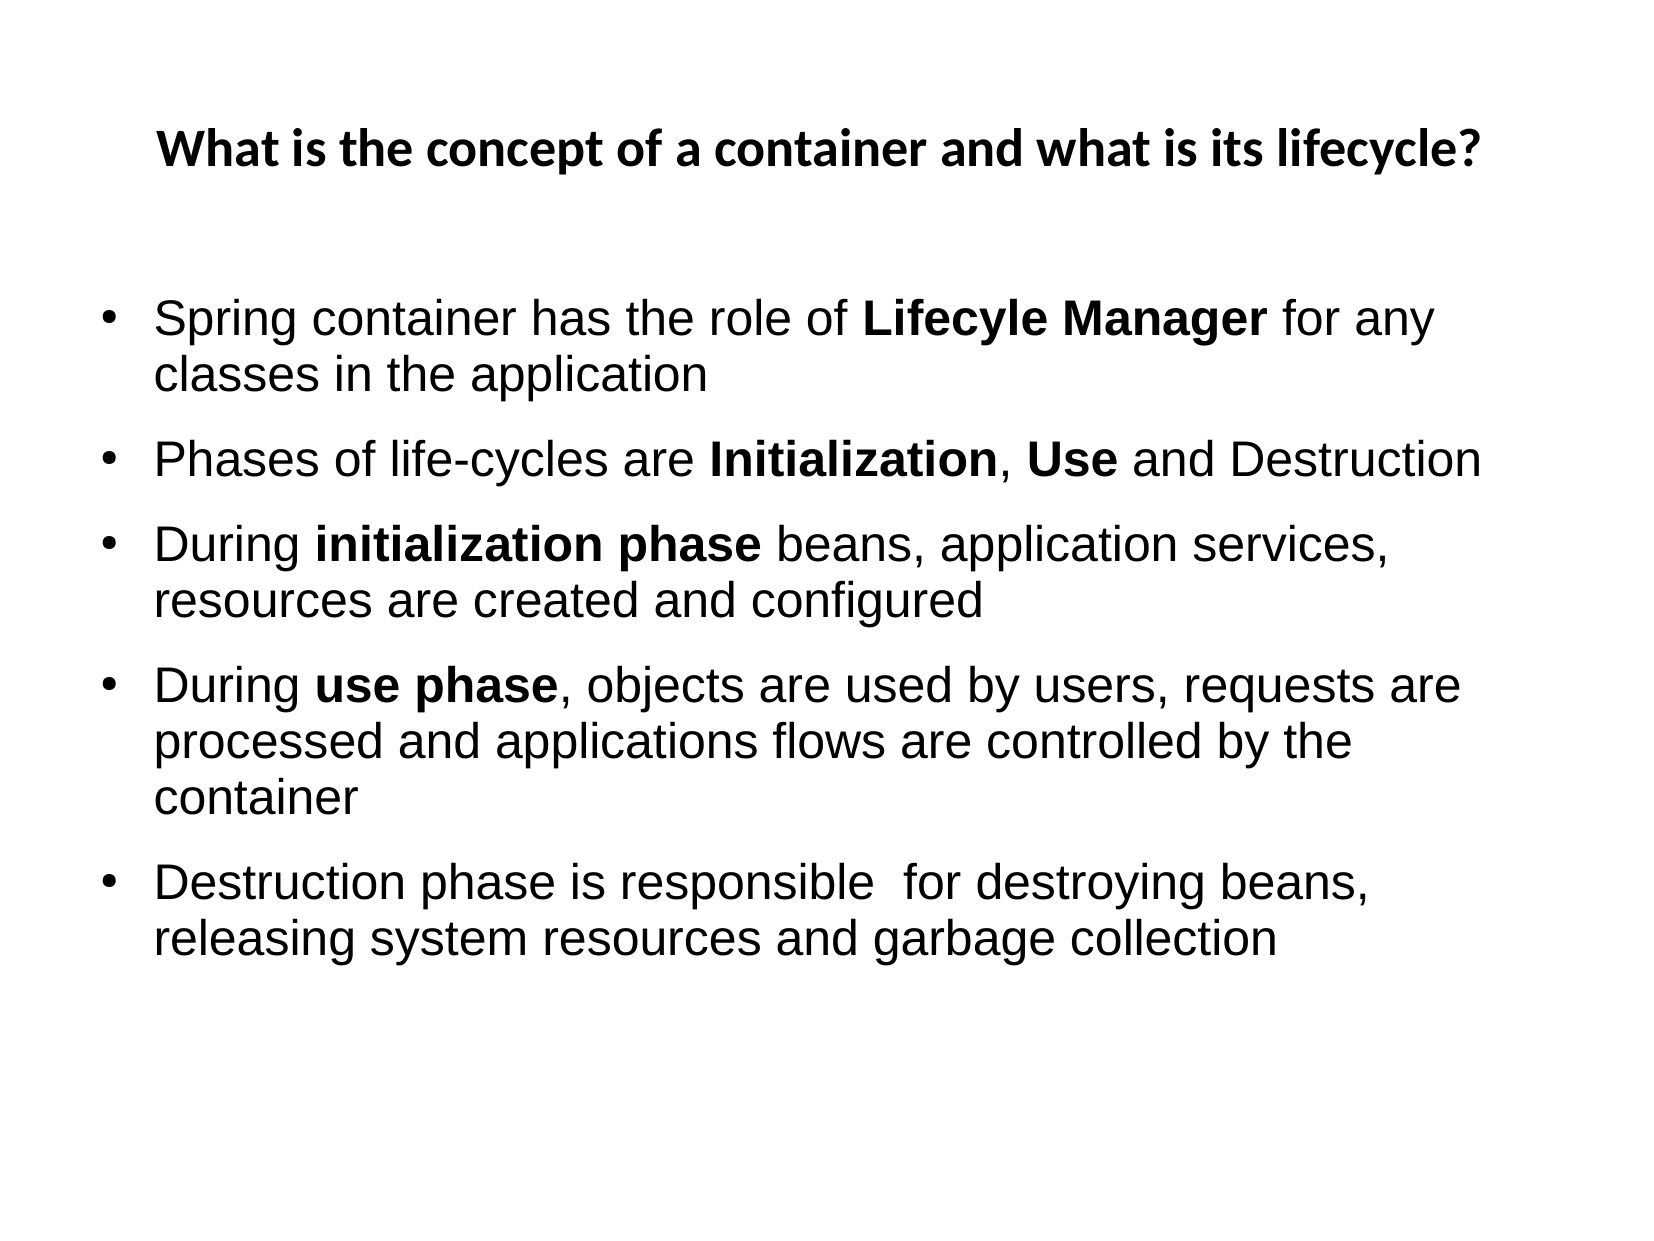

#
What is the concept of a container and what is its lifecycle?
Spring container has the role of Lifecyle Manager for any classes in the application
Phases of life-cycles are Initialization, Use and Destruction
During initialization phase beans, application services, resources are created and configured
During use phase, objects are used by users, requests are processed and applications flows are controlled by the container
Destruction phase is responsible for destroying beans, releasing system resources and garbage collection